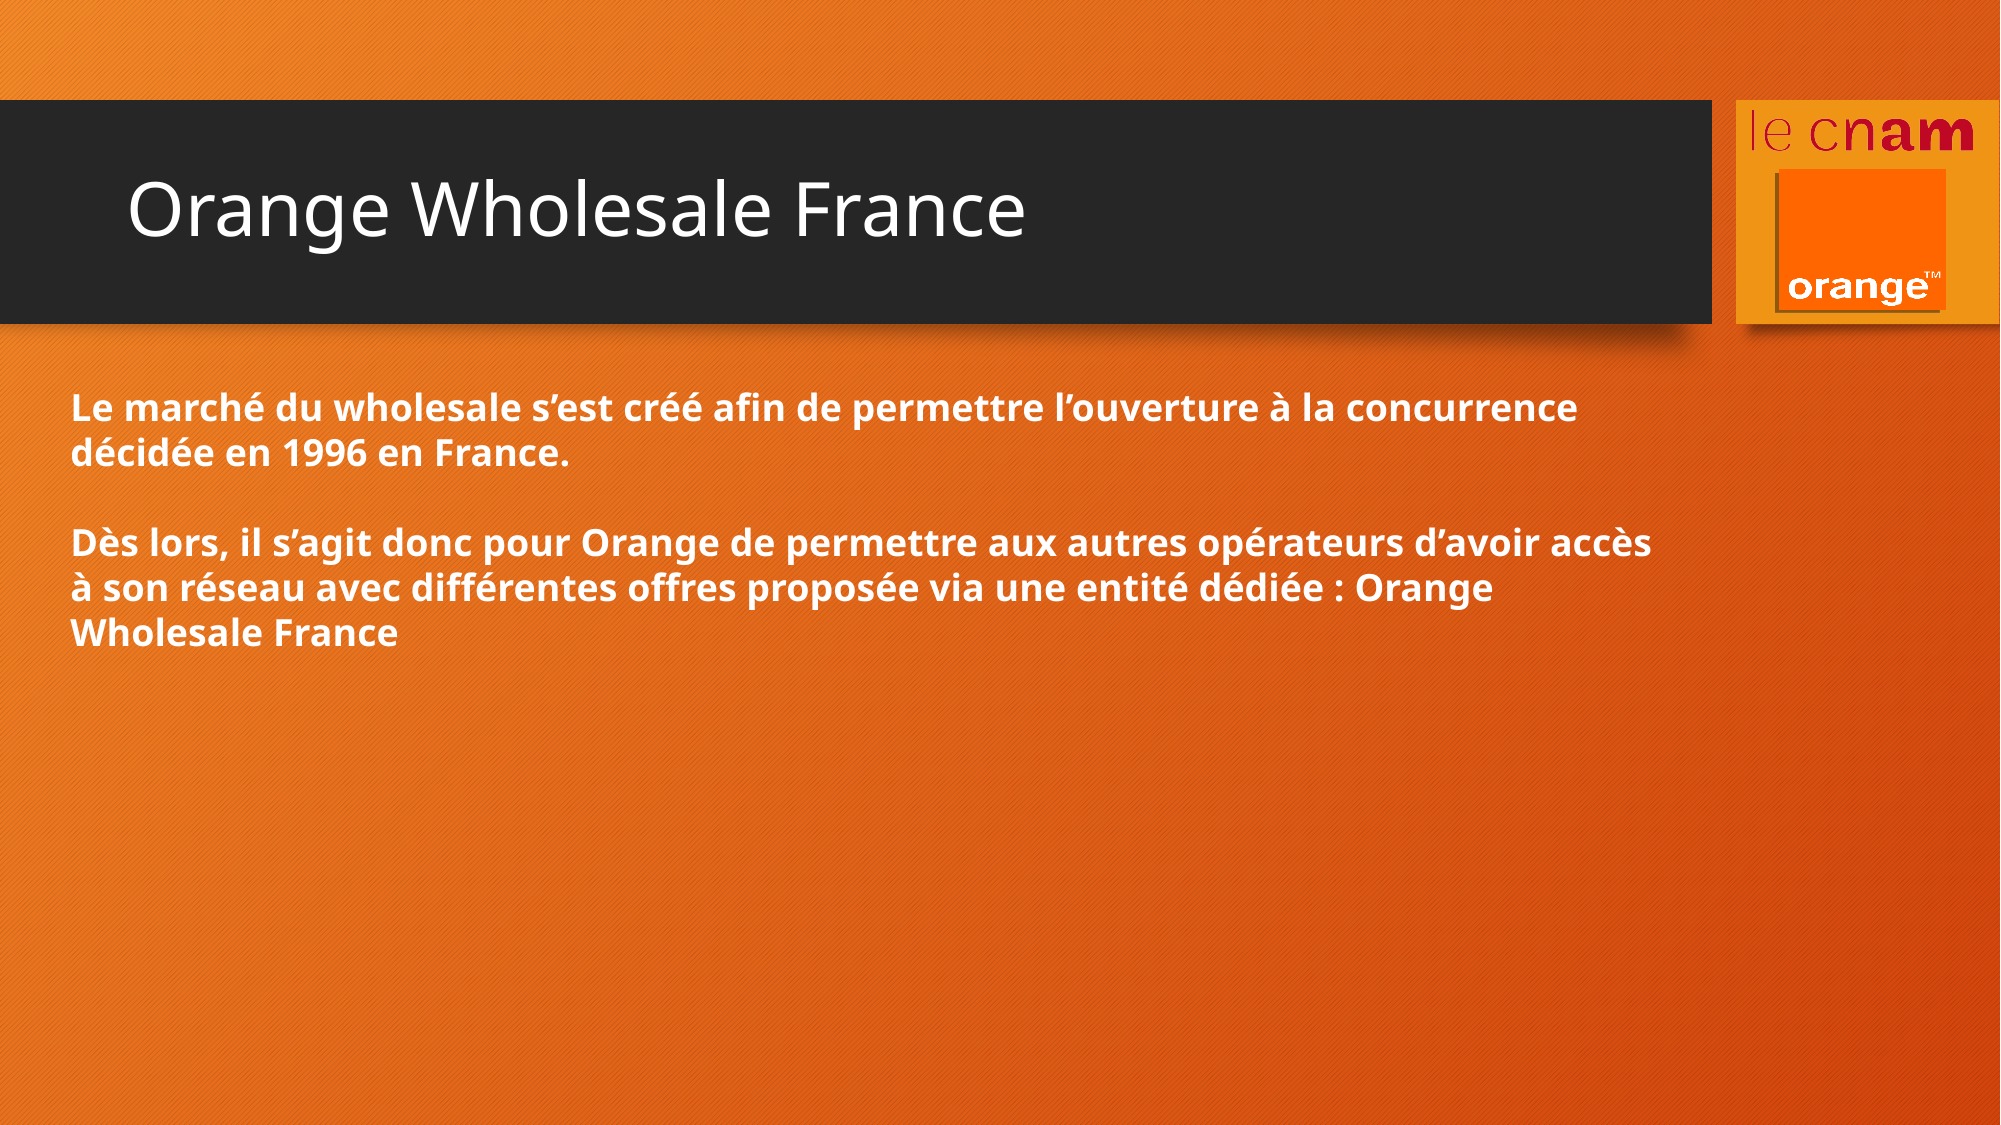

# Orange Wholesale France
Le marché du wholesale s’est créé afin de permettre l’ouverture à la concurrence décidée en 1996 en France.
Dès lors, il s’agit donc pour Orange de permettre aux autres opérateurs d’avoir accès à son réseau avec différentes offres proposée via une entité dédiée : Orange Wholesale France